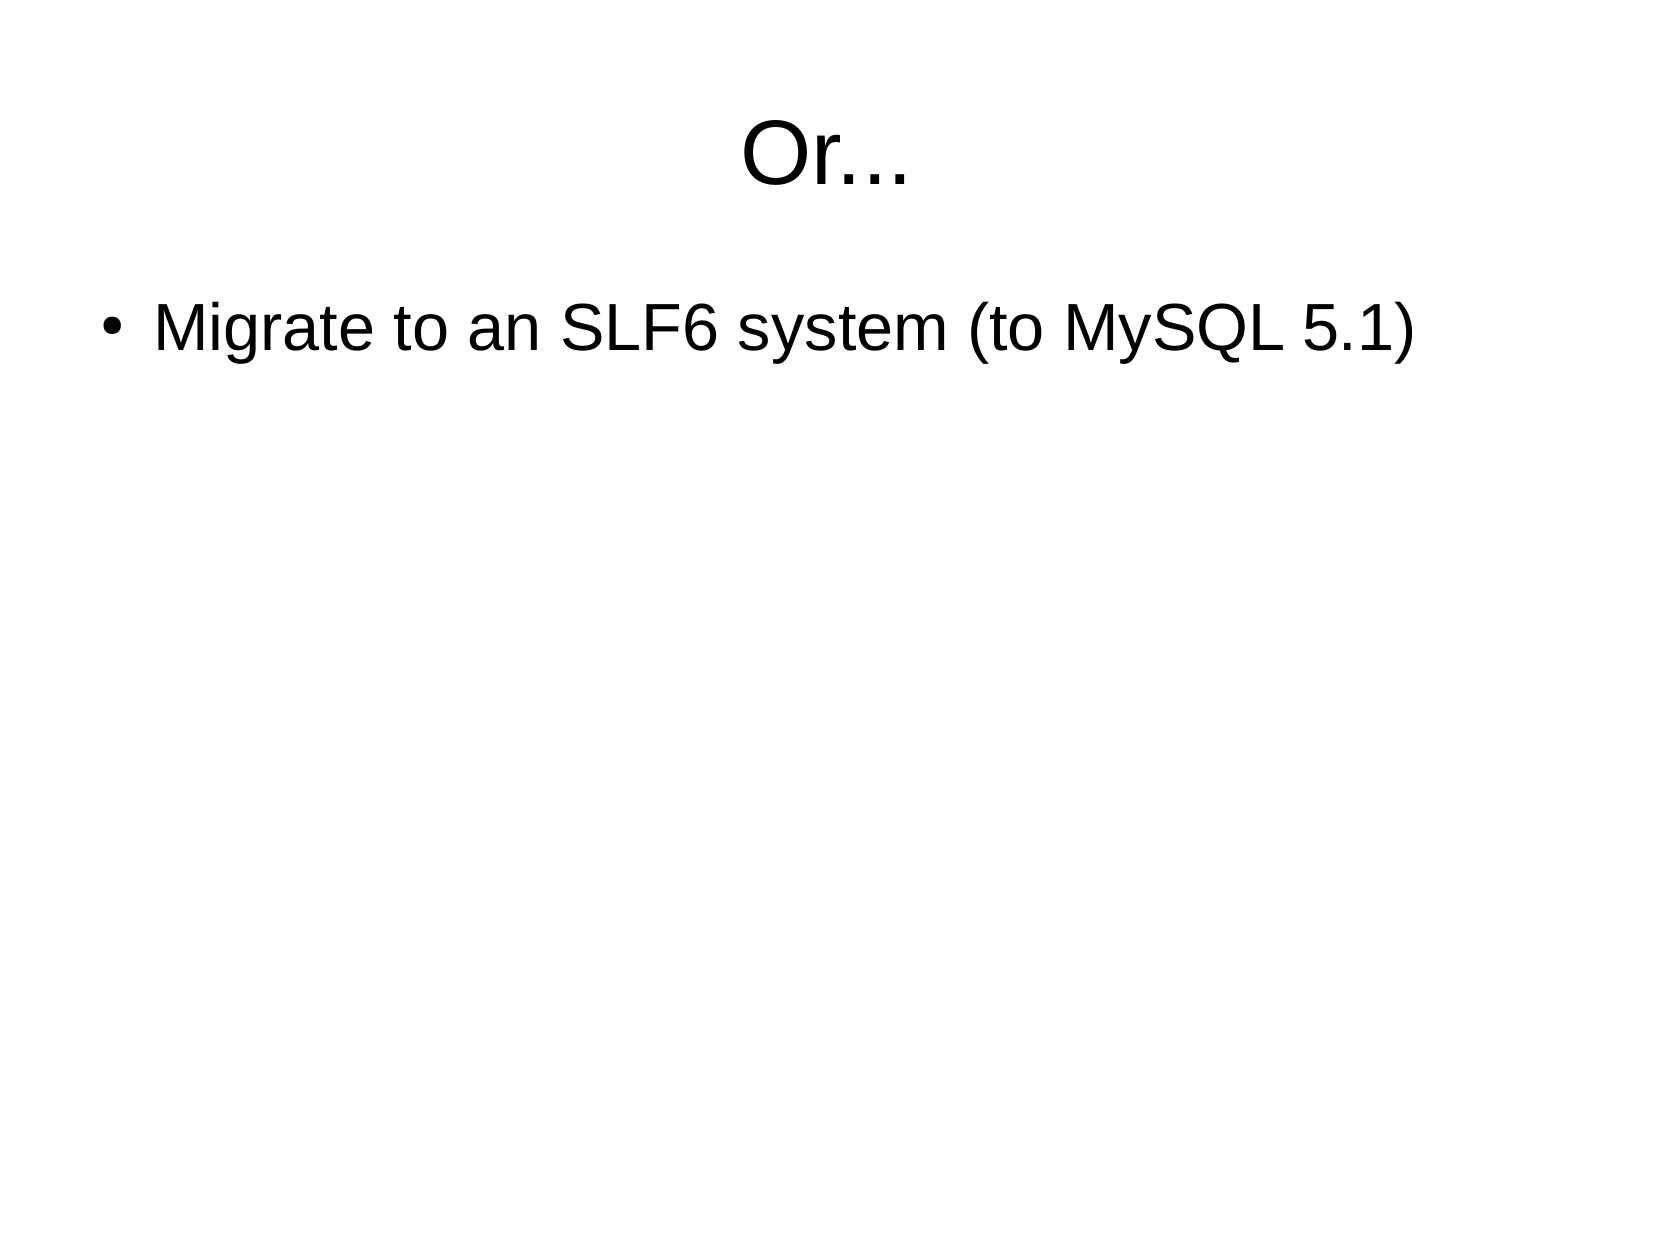

# Or...
Migrate to an SLF6 system (to MySQL 5.1)